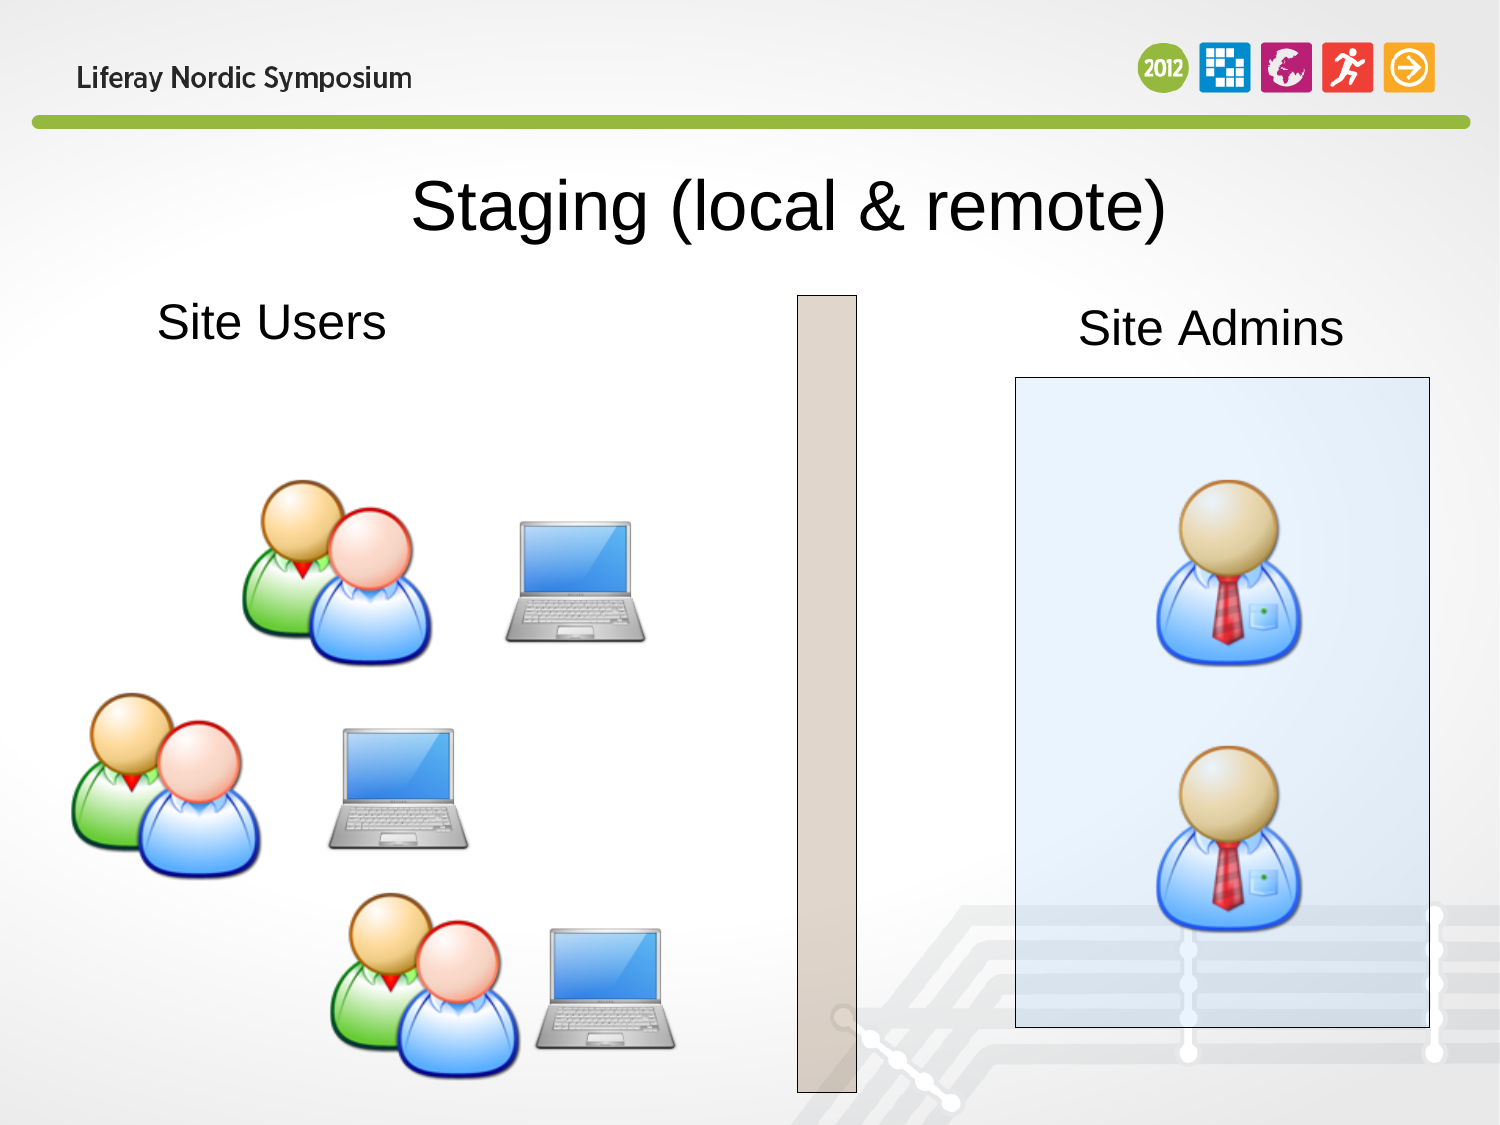

# Staging (local & remote)
Site Users
Site Admins